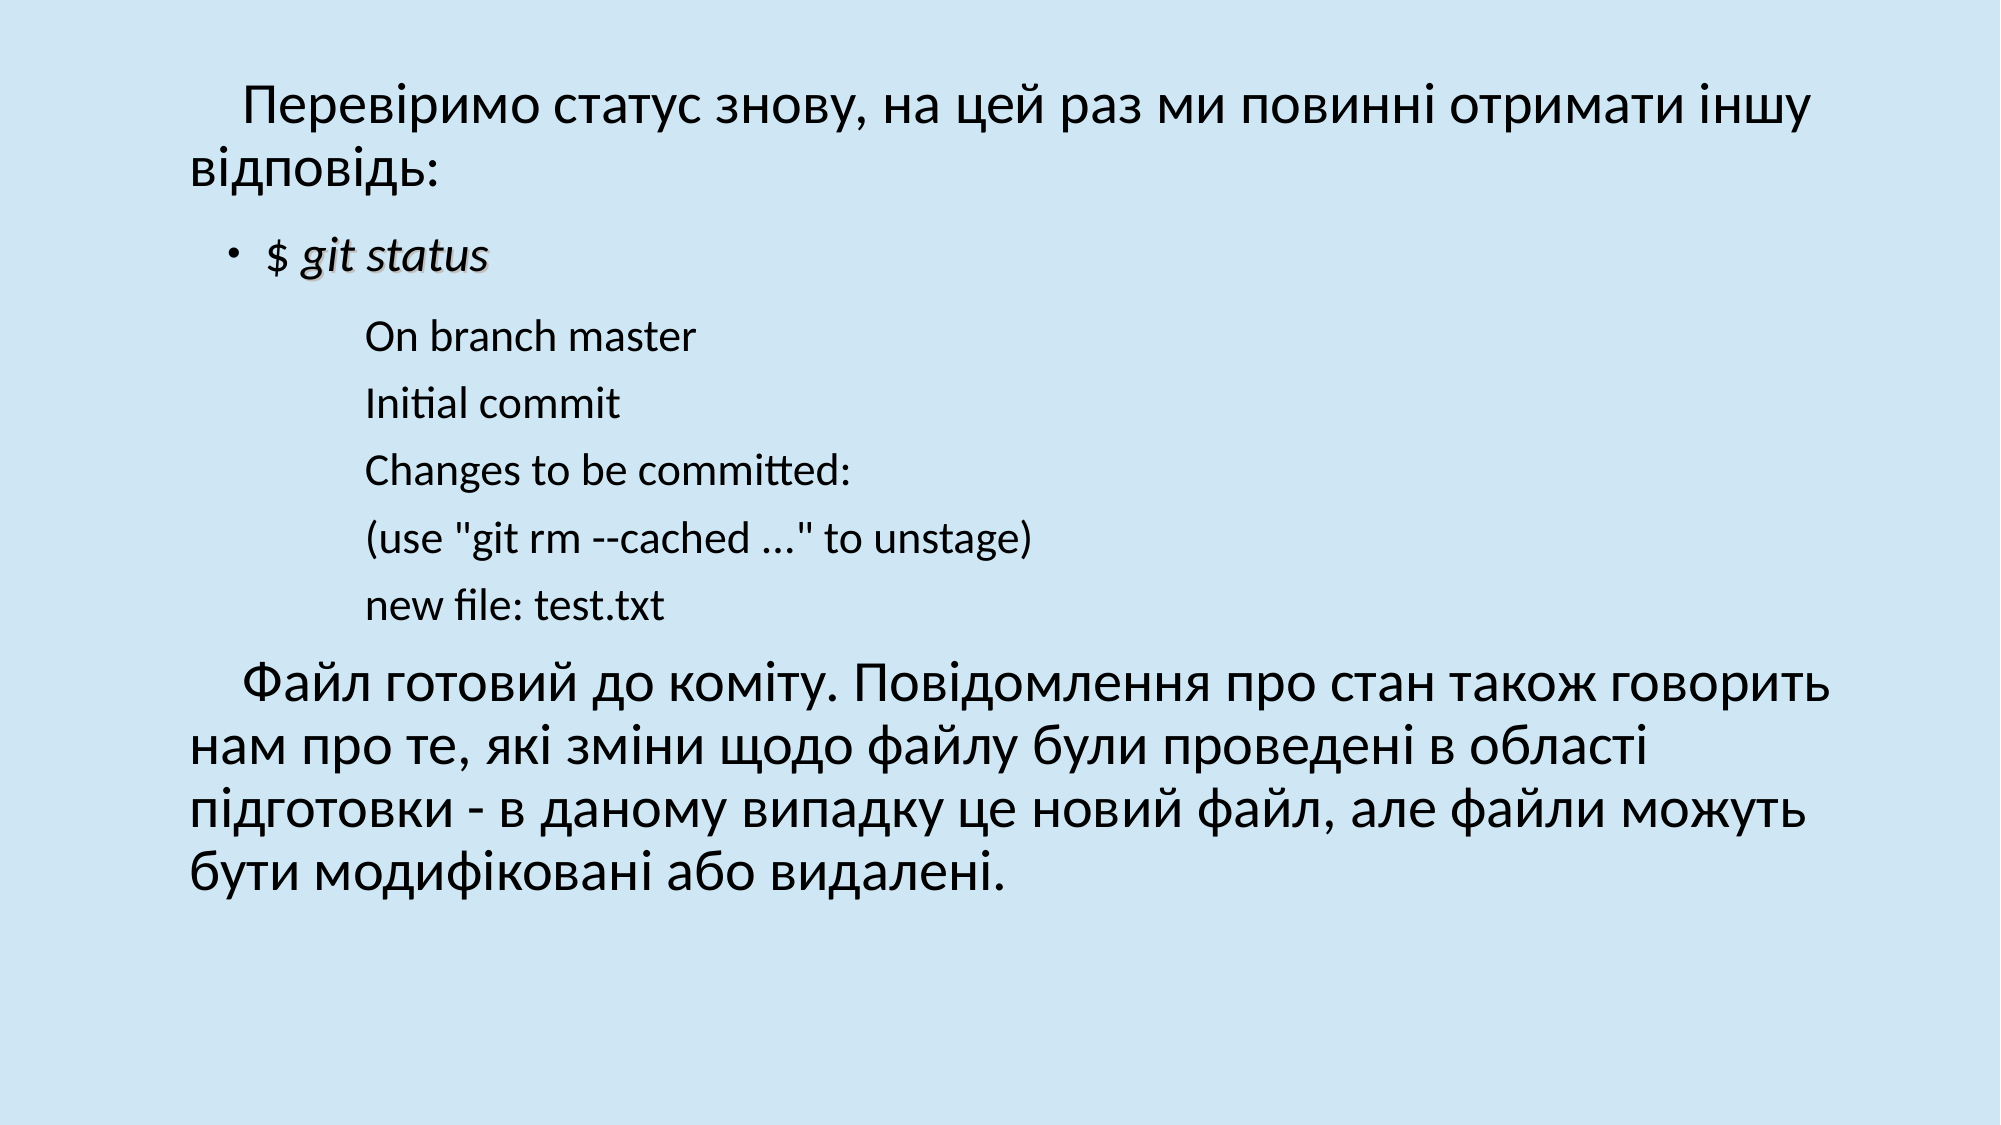

#
 Перевіримо статус знову, на цей раз ми повинні отримати іншу відповідь:
$ git status
On branch master
Initial commit
Changes to be committed:
(use "git rm --cached ..." to unstage)
new file: test.txt
 Файл готовий до коміту. Повідомлення про стан також говорить нам про те, які зміни щодо файлу були проведені в області підготовки - в даному випадку це новий файл, але файли можуть бути модифіковані або видалені.